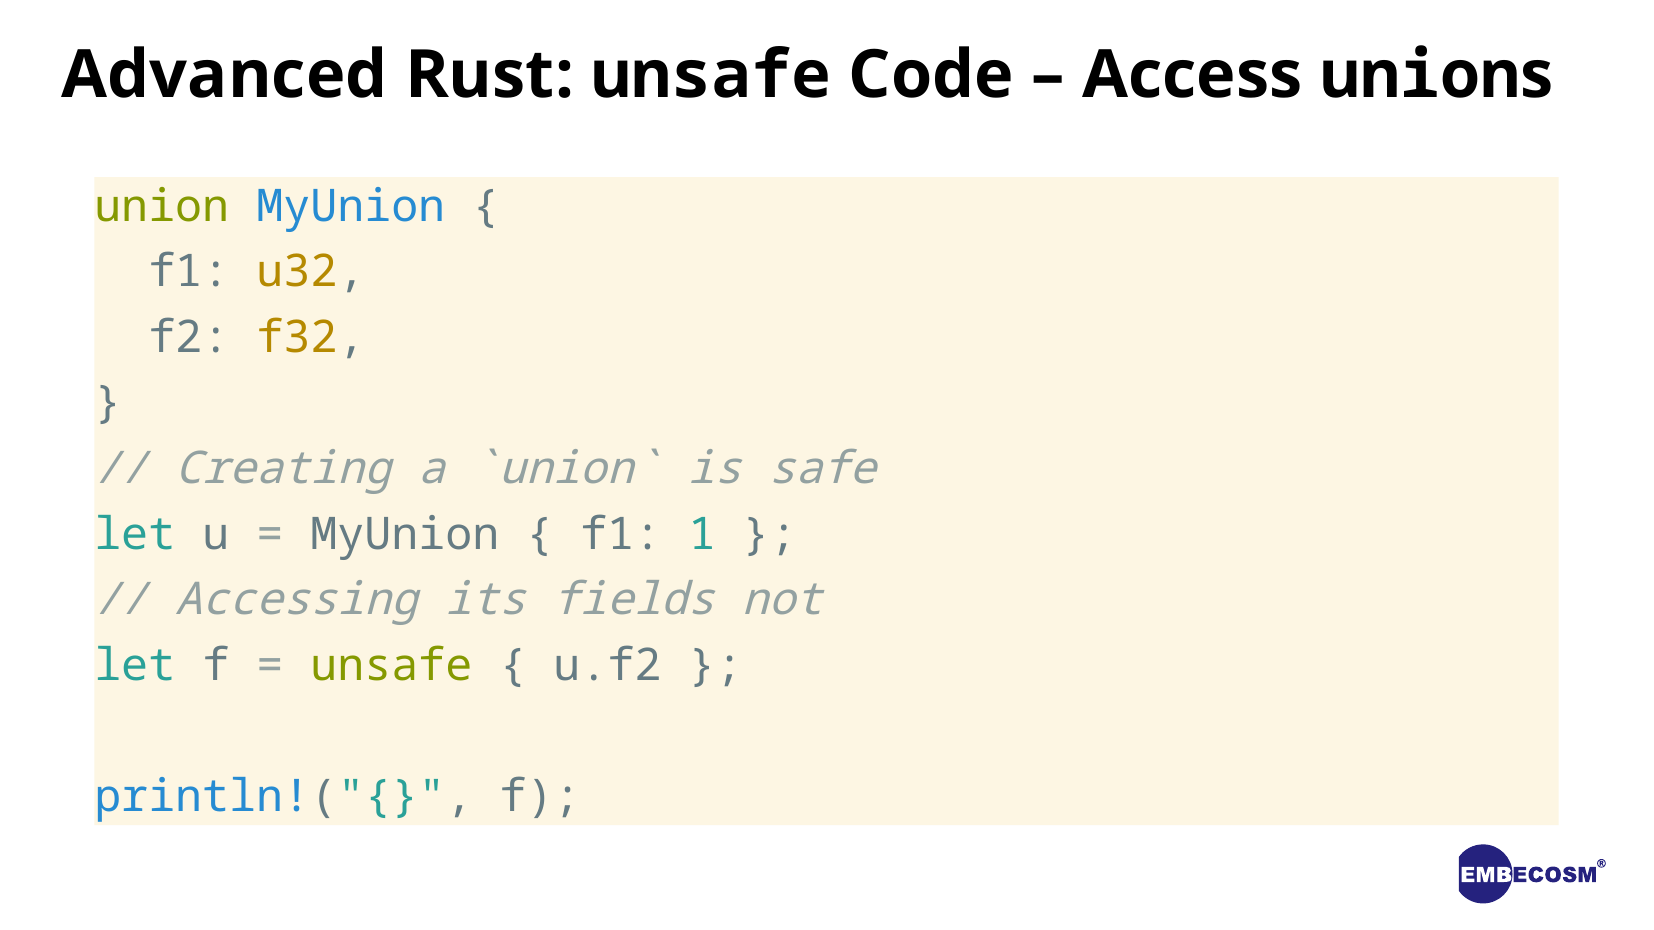

# Advanced Rust: unsafe Code – Access unions
union MyUnion {
 f1: u32,
 f2: f32,
}
// Creating a `union` is safe
let u = MyUnion { f1: 1 };
// Accessing its fields not
let f = unsafe { u.f2 };
println!("{}", f);